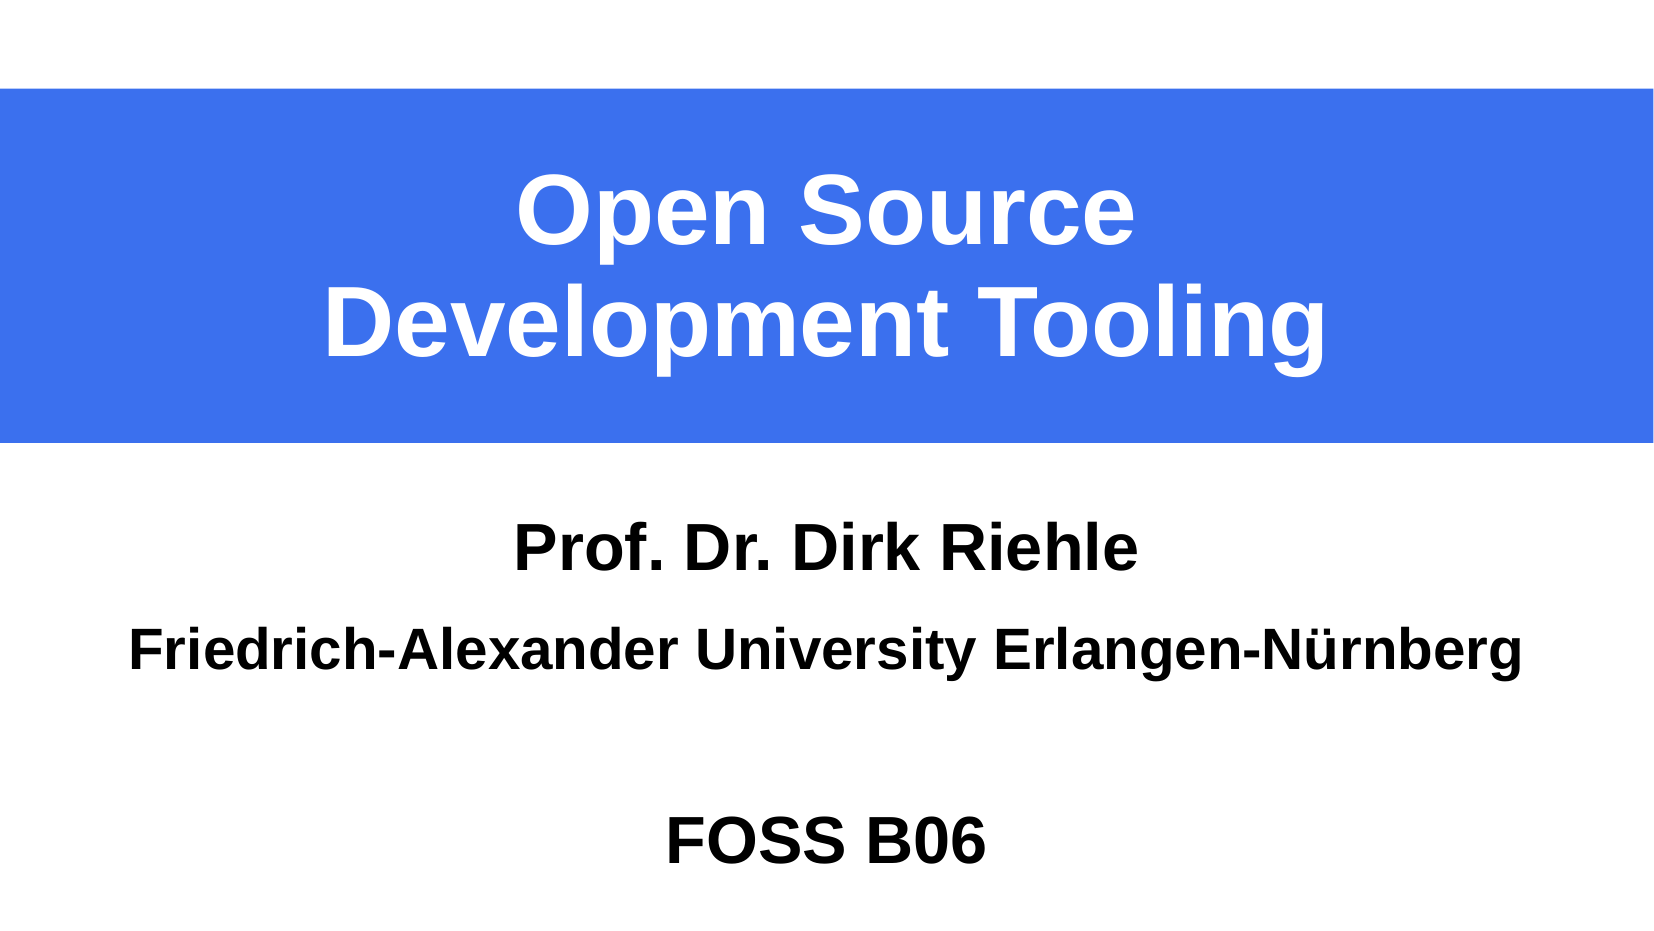

# Open Source Development Tooling
Prof. Dr. Dirk Riehle
Friedrich-Alexander University Erlangen-Nürnberg
FOSS B06